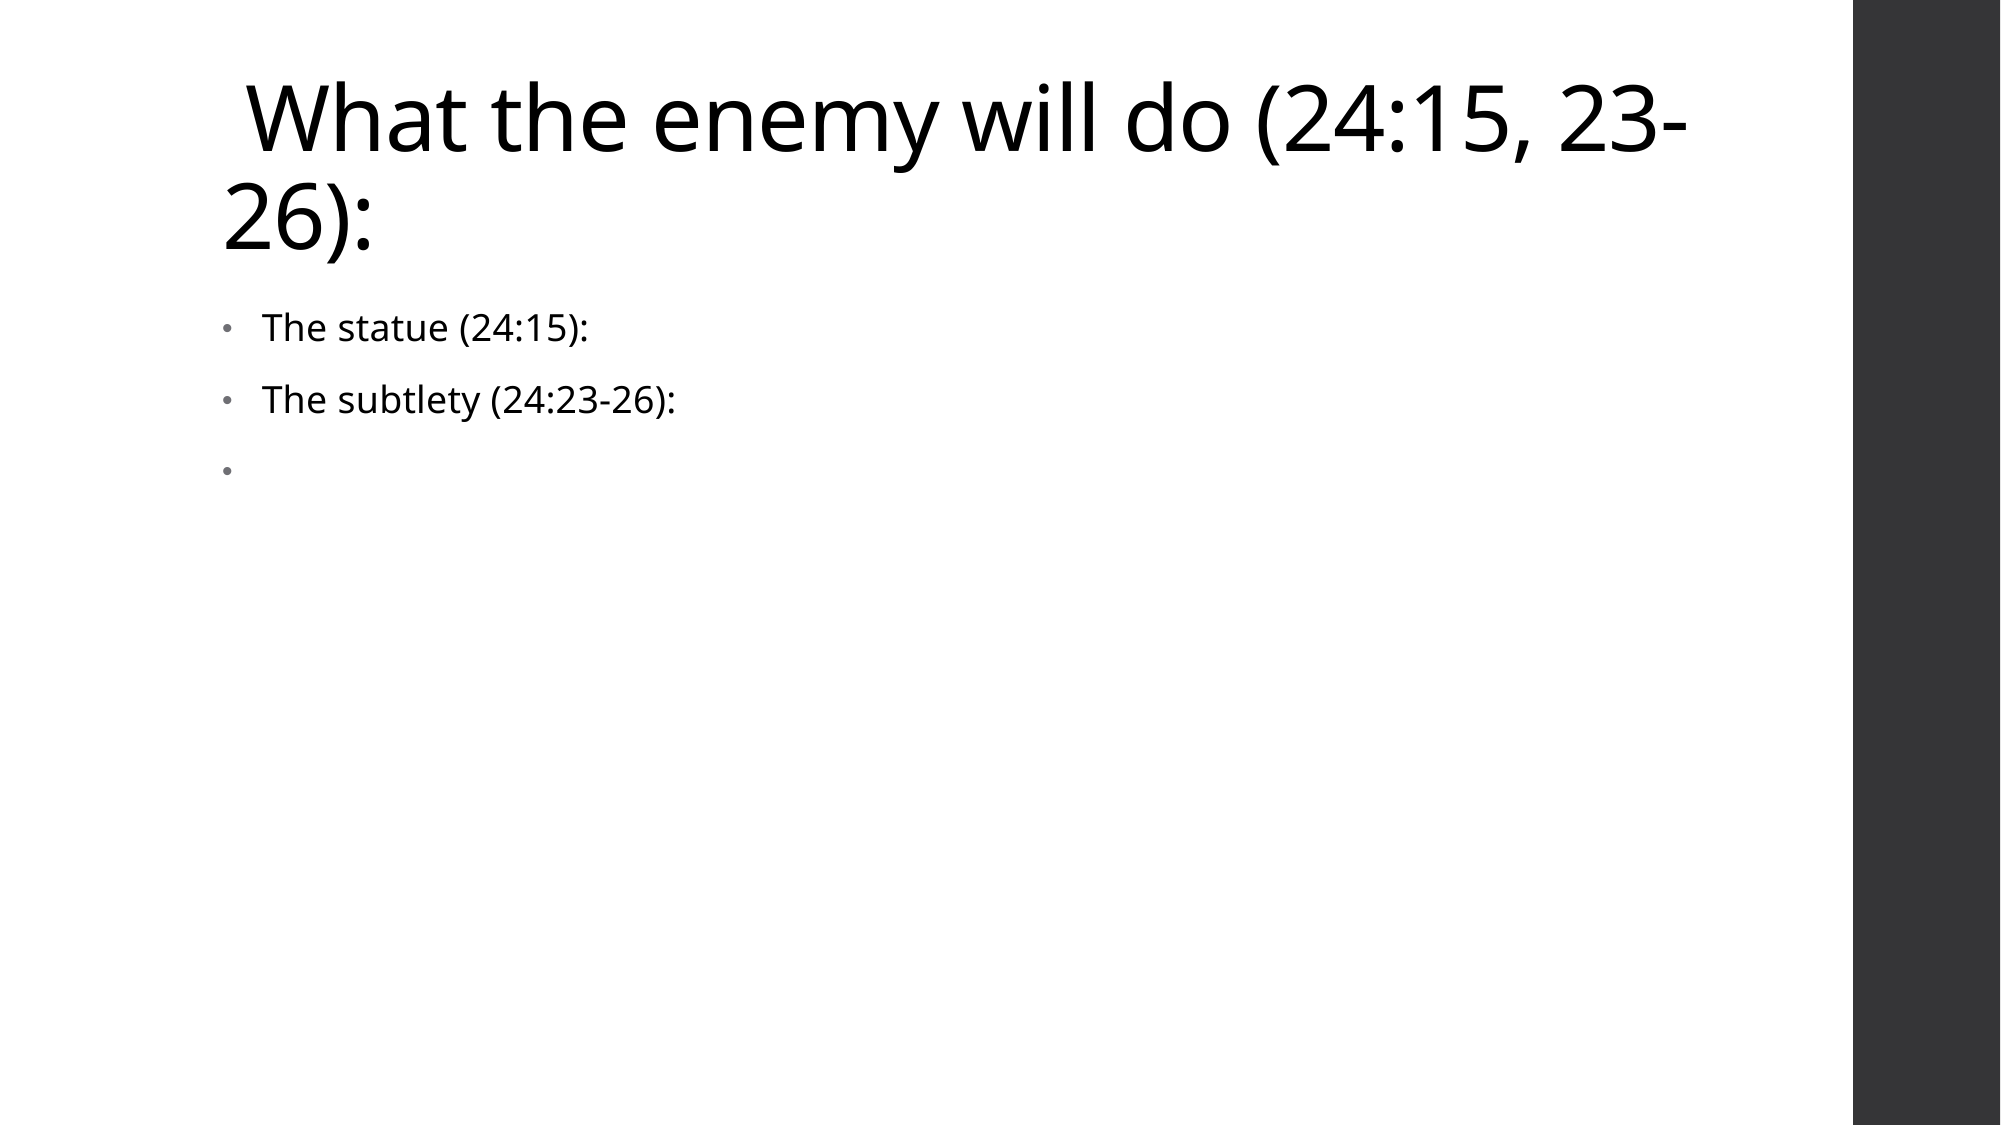

# What the enemy will do (24:15, 23-26):
 The statue (24:15):
 The subtlety (24:23-26):